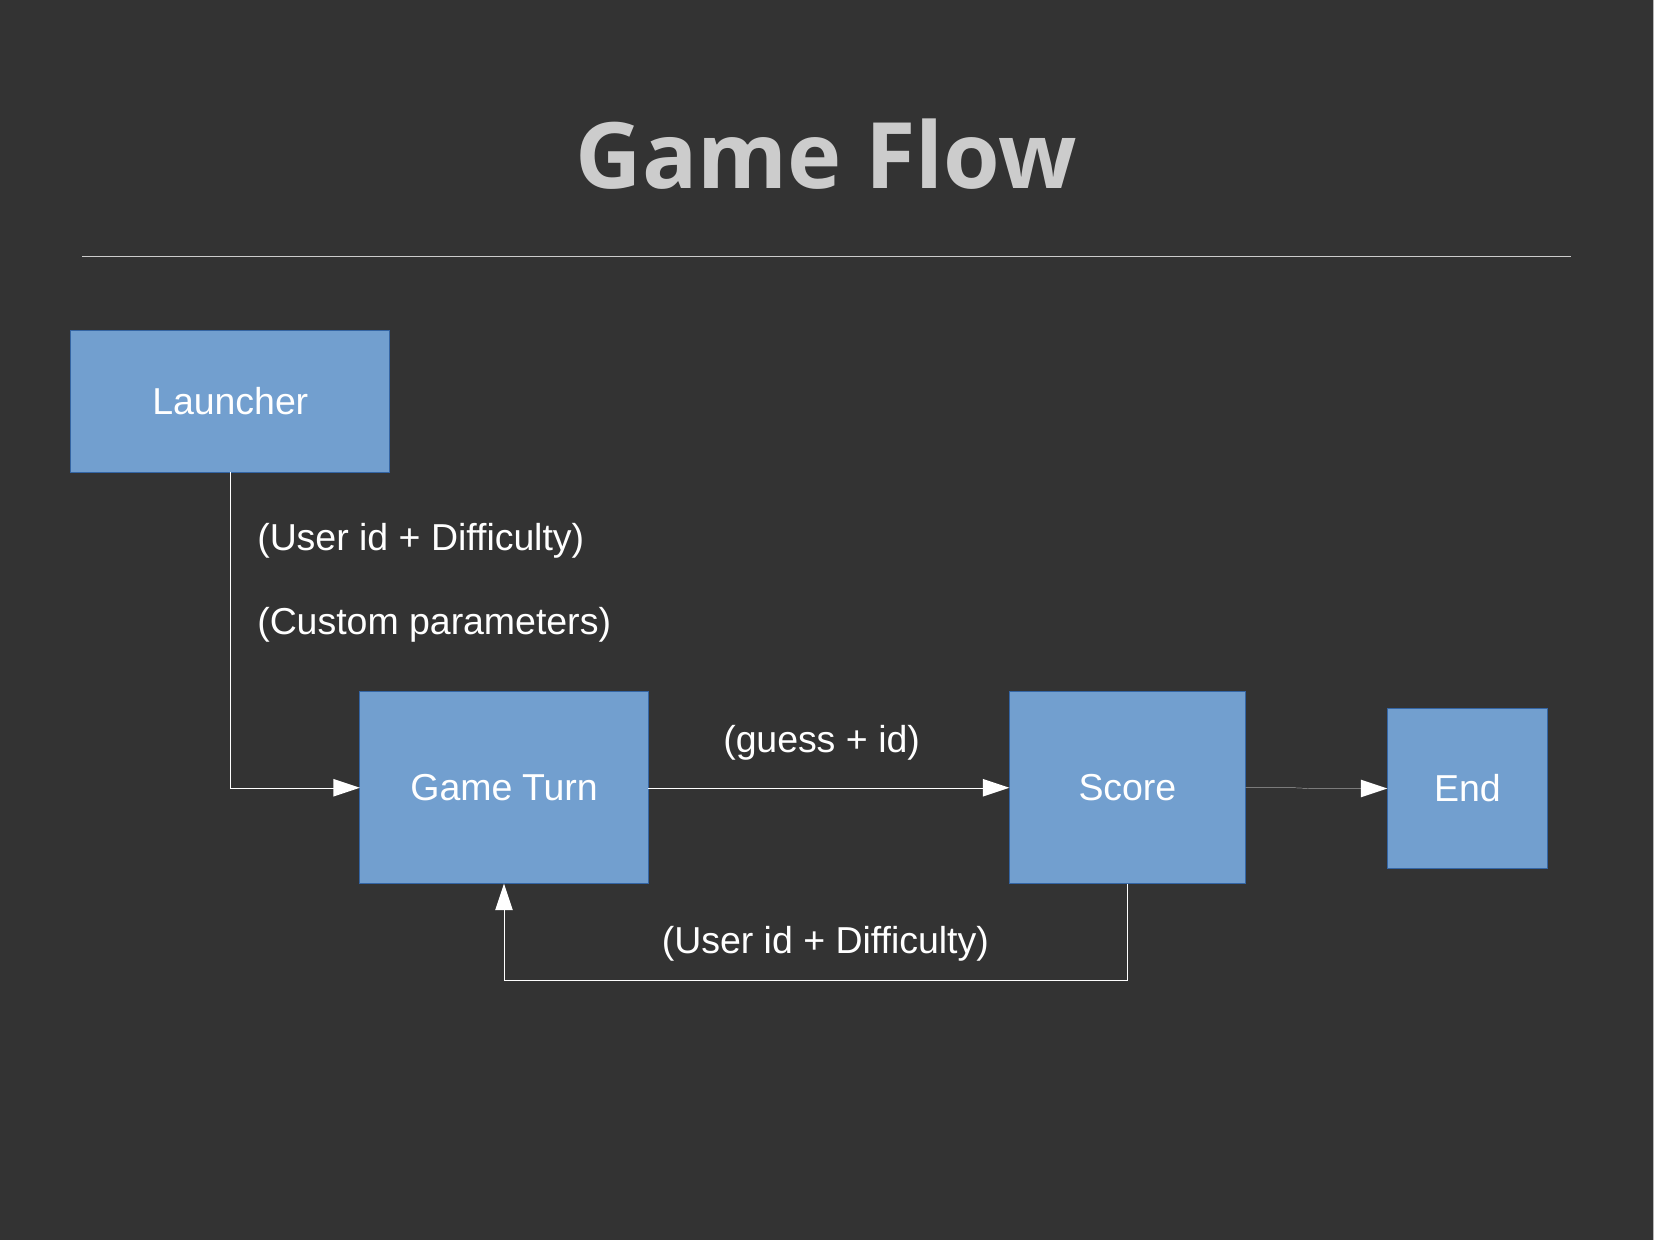

# Game Flow
Launcher
(User id + Difficulty)
(Custom parameters)
Game Turn
Score
End
(guess + id)
(User id + Difficulty)